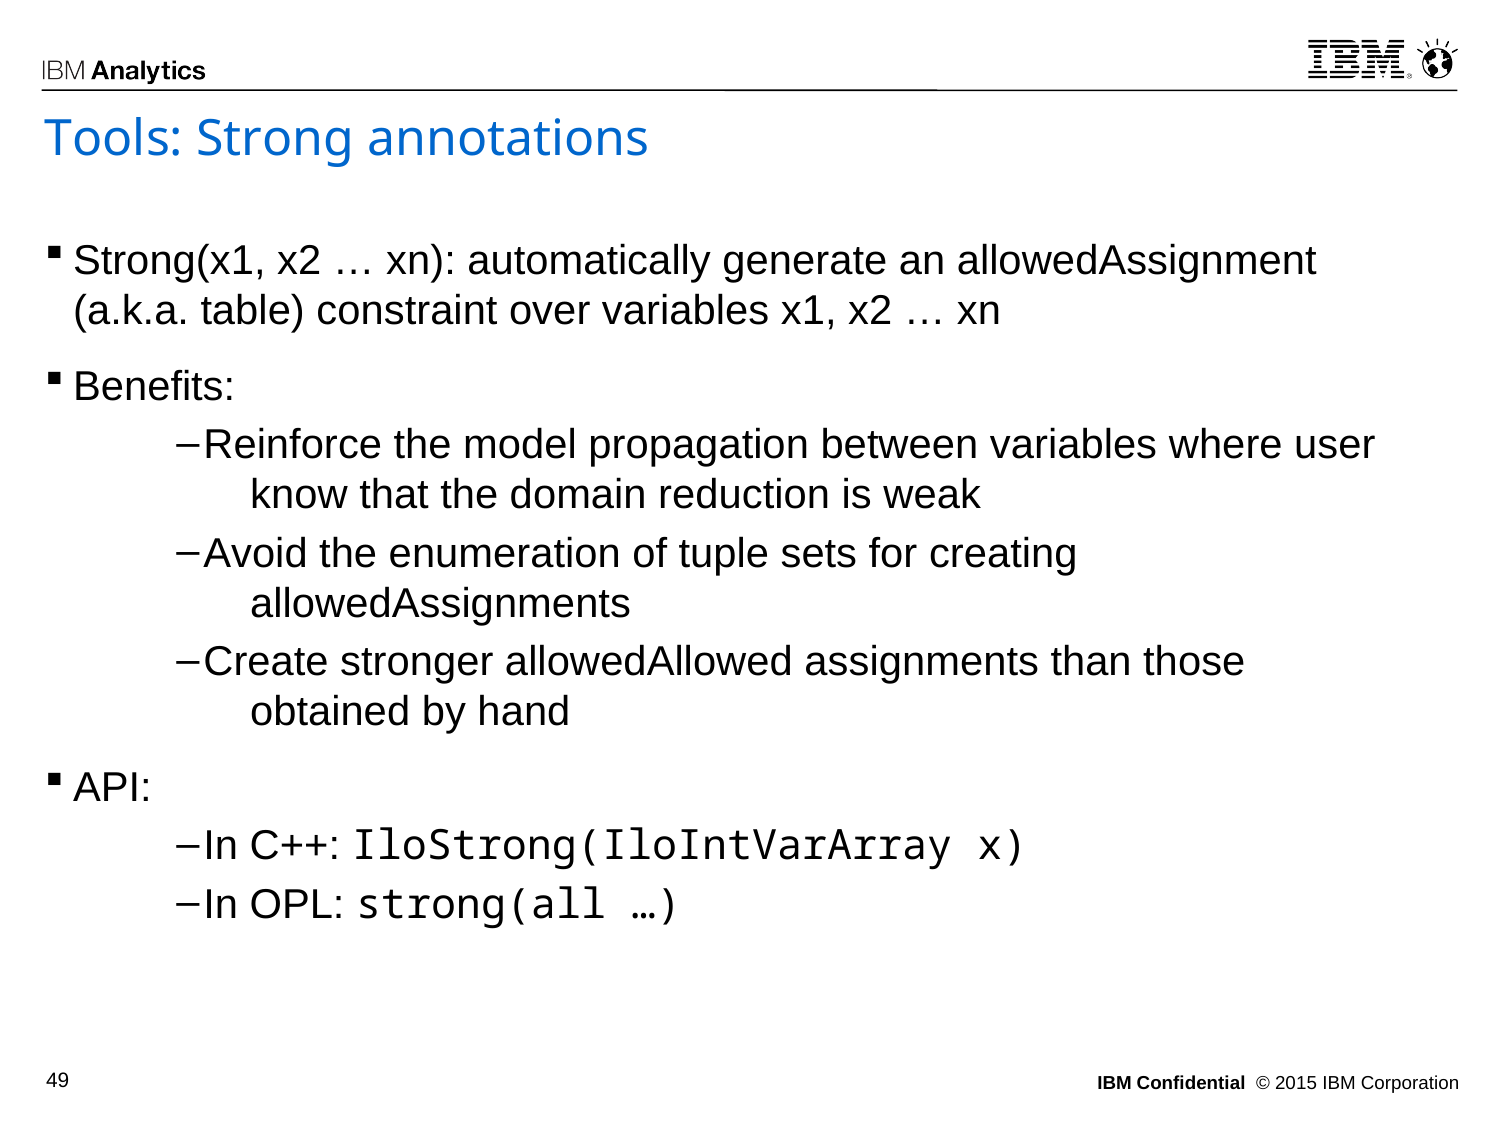

# Tools: Strong annotations
Strong(x1, x2 … xn): automatically generate an allowedAssignment (a.k.a. table) constraint over variables x1, x2 … xn
Benefits:
Reinforce the model propagation between variables where user know that the domain reduction is weak
Avoid the enumeration of tuple sets for creating allowedAssignments
Create stronger allowedAllowed assignments than those obtained by hand
API:
In C++: IloStrong(IloIntVarArray x)
In OPL: strong(all …)